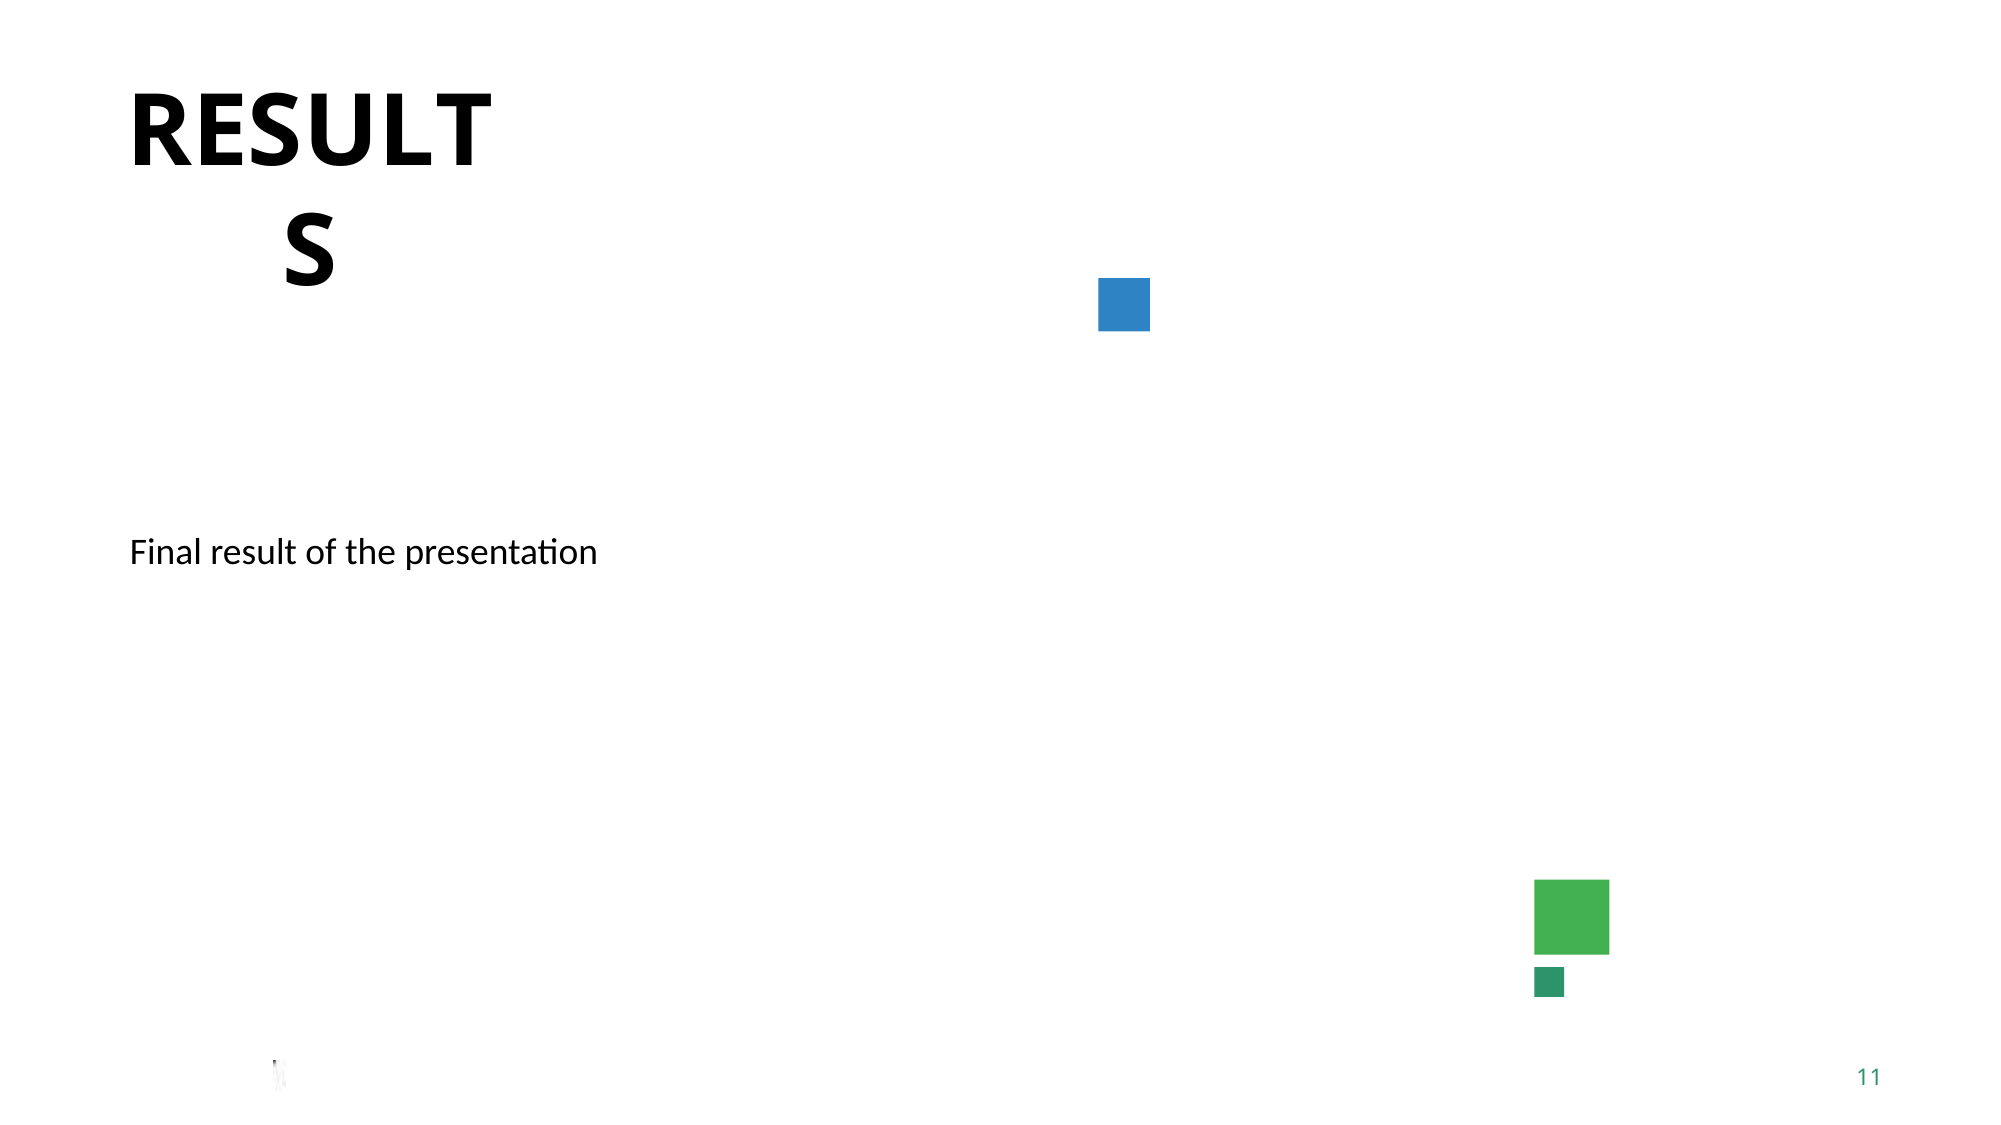

# RESULTS
Final result of the presentation